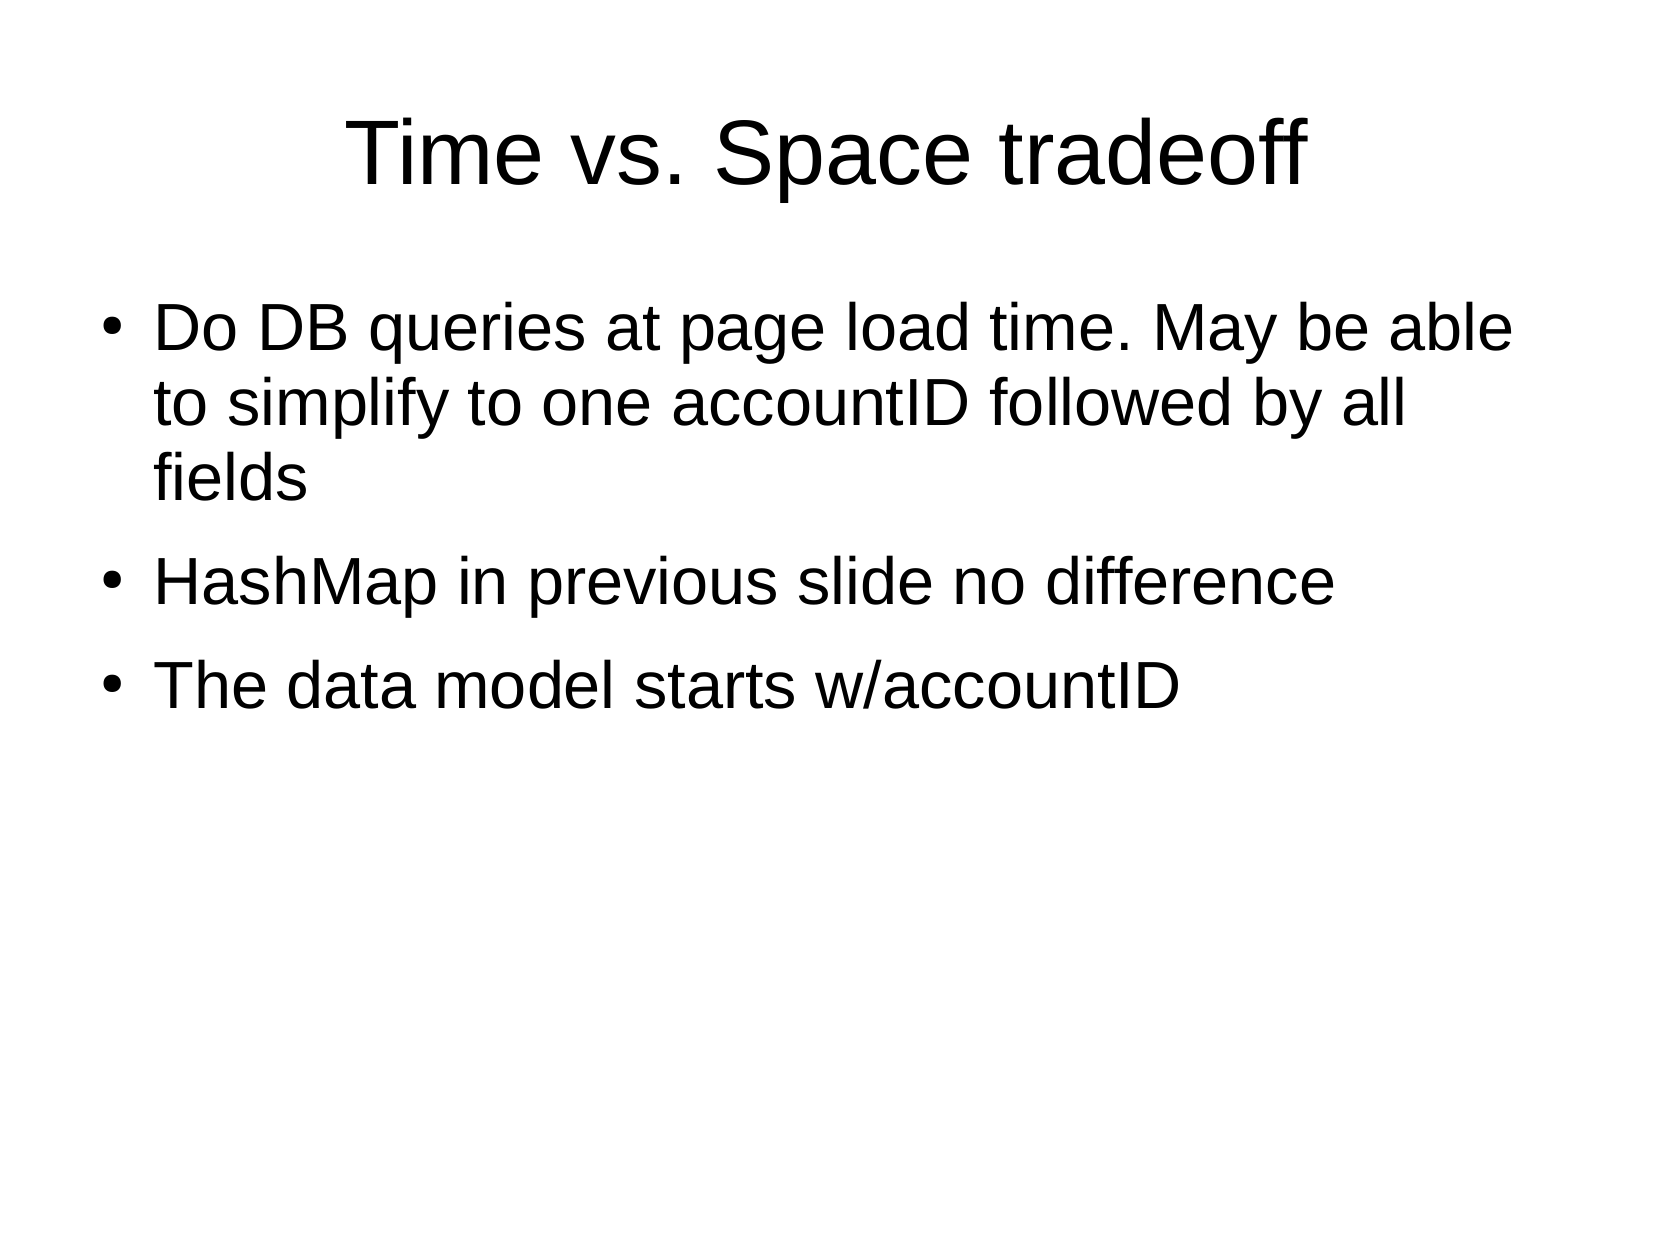

# Time vs. Space tradeoff
Do DB queries at page load time. May be able to simplify to one accountID followed by all fields
HashMap in previous slide no difference
The data model starts w/accountID